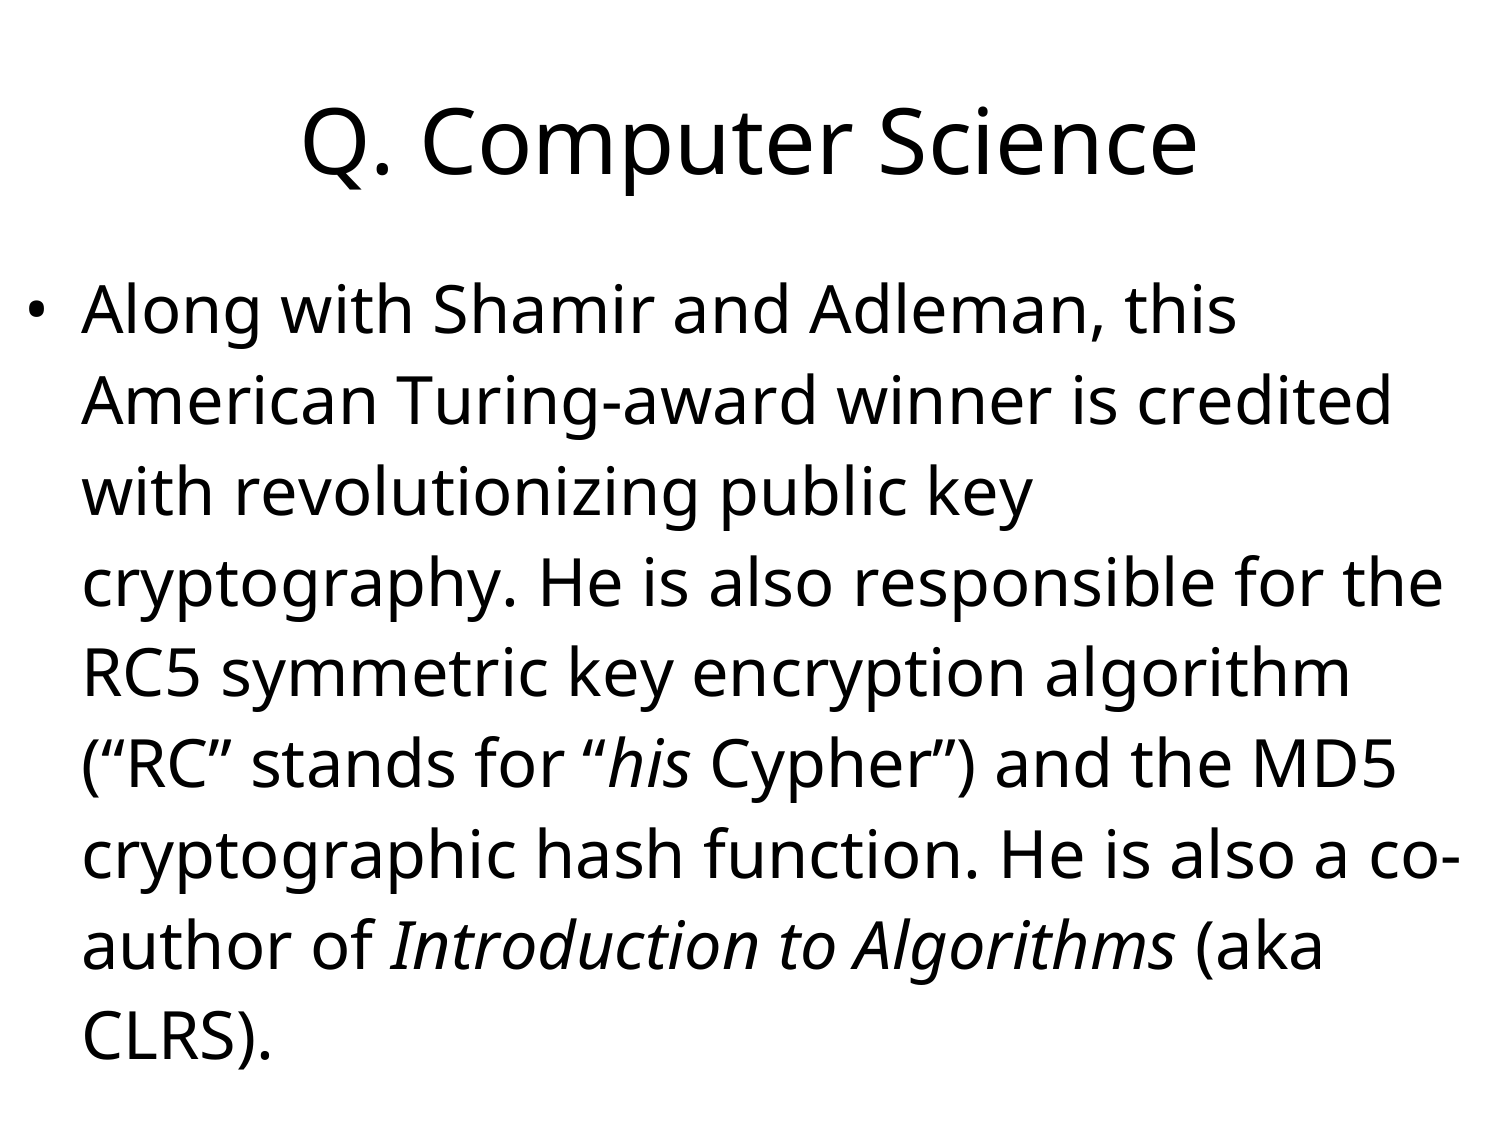

# Q. Computer Science
Along with Shamir and Adleman, this American Turing-award winner is credited with revolutionizing public key cryptography. He is also responsible for the RC5 symmetric key encryption algorithm (“RC” stands for “his Cypher”) and the MD5 cryptographic hash function. He is also a co-author of Introduction to Algorithms (aka CLRS).